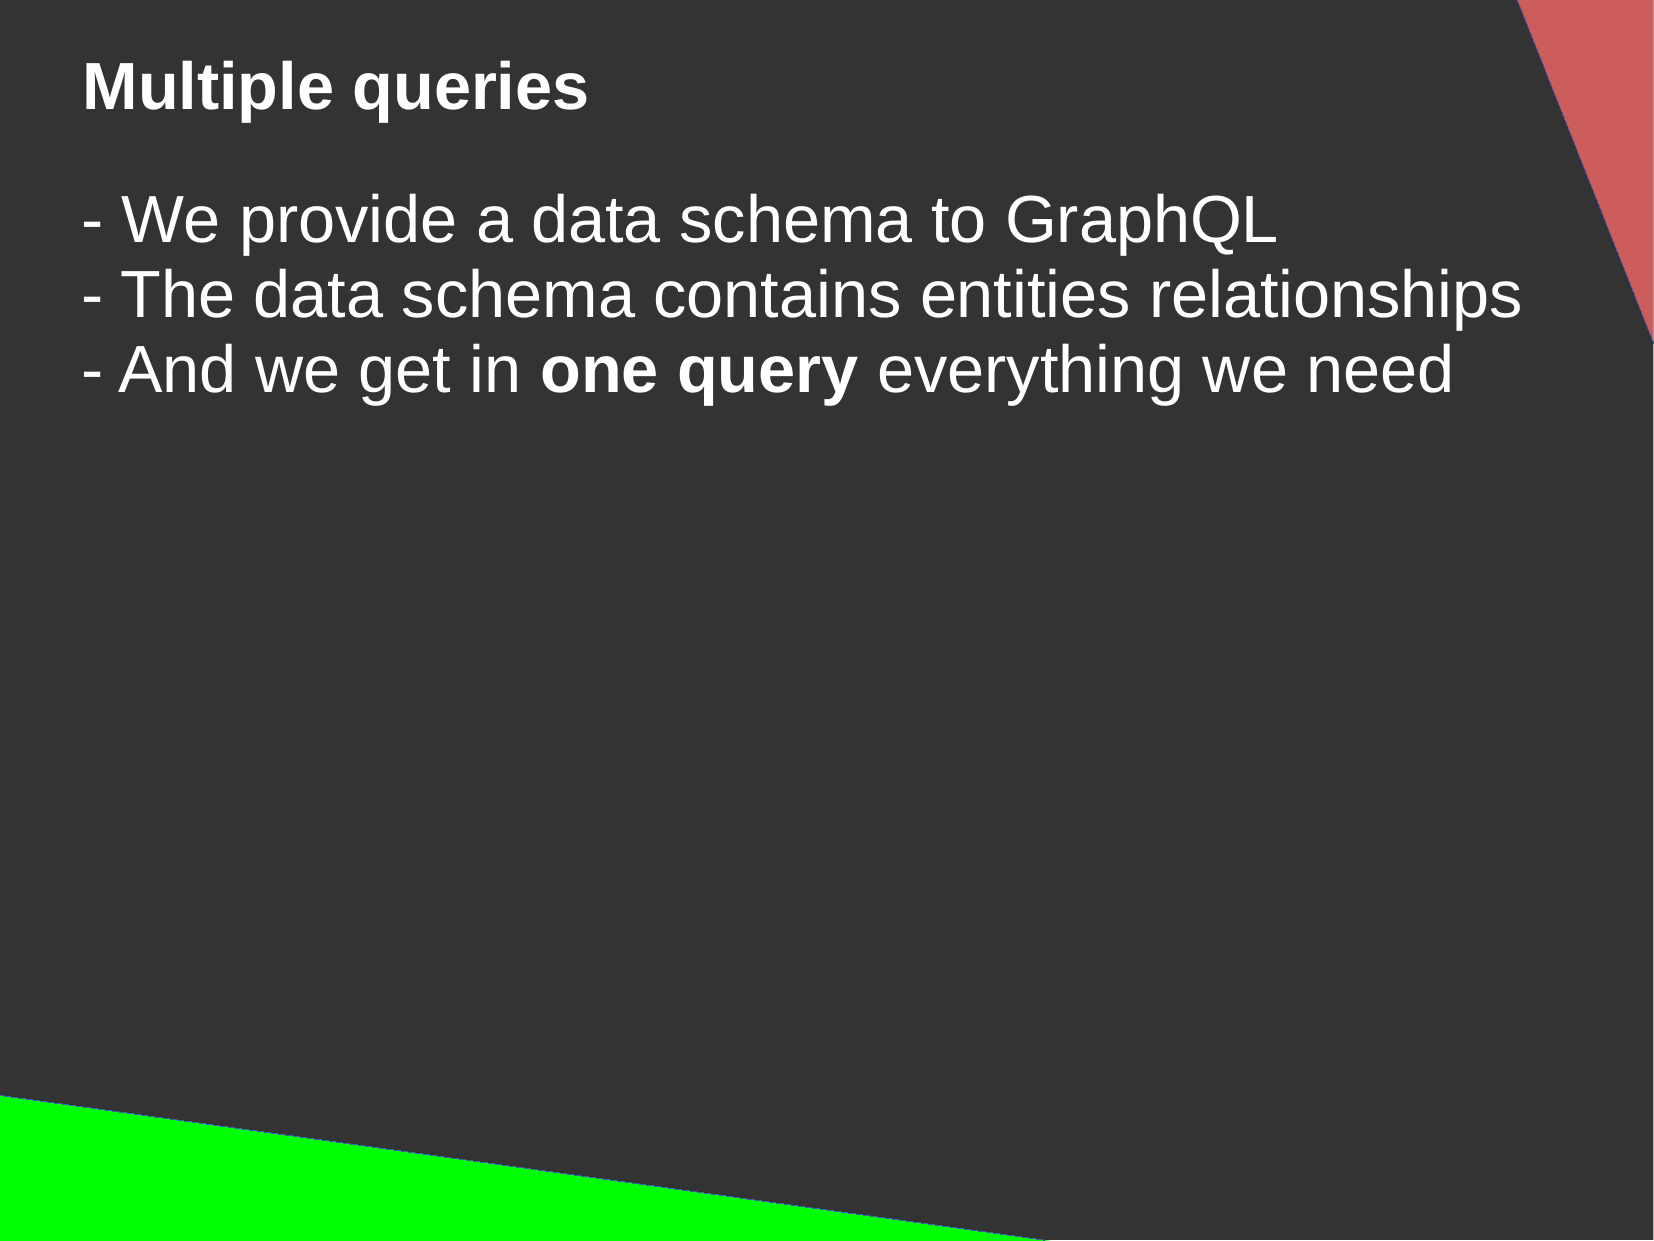

# Multiple queries
- We provide a data schema to GraphQL
- The data schema contains entities relationships
- And we get in one query everything we need